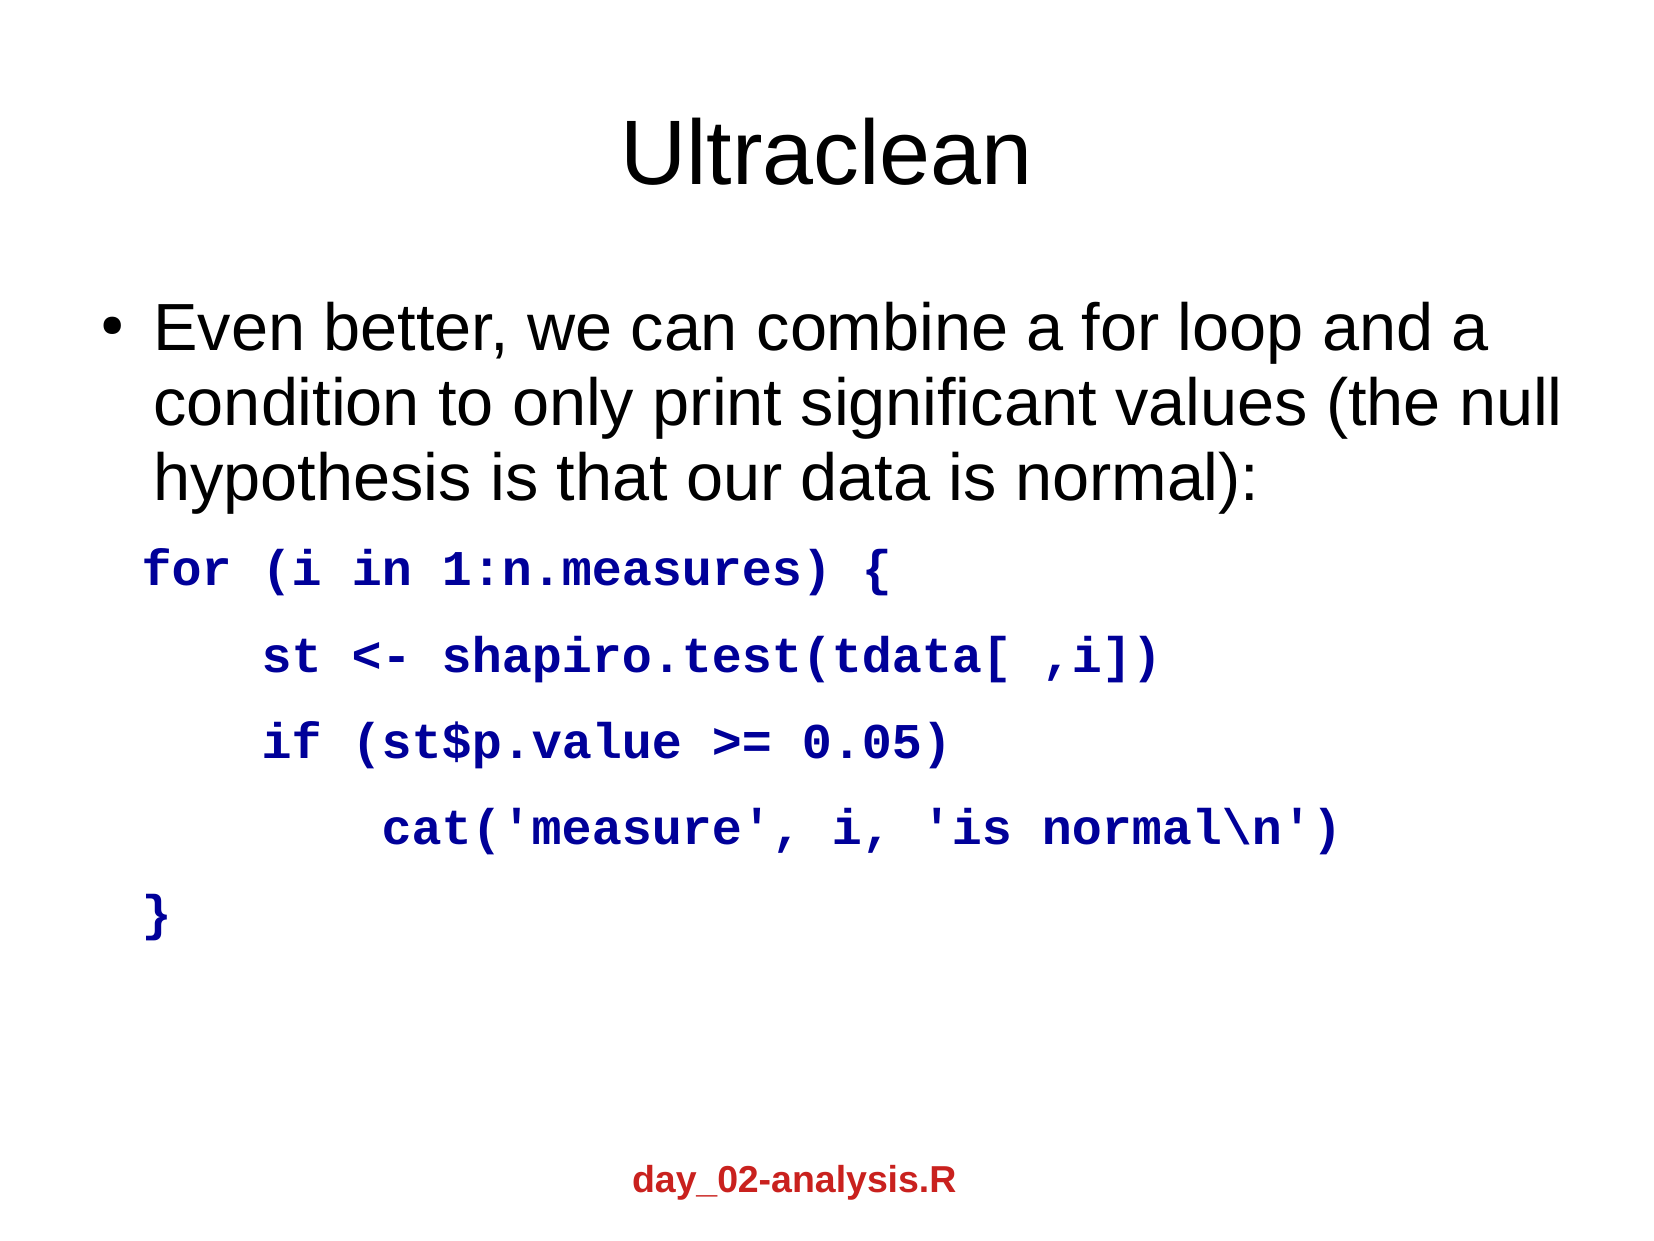

# Ultraclean
Even better, we can combine a for loop and a condition to only print significant values (the null hypothesis is that our data is normal):
for (i in 1:n.measures) {
 st <- shapiro.test(tdata[ ,i])
 if (st$p.value >= 0.05)
 cat('measure', i, 'is normal\n')
}
day_02-analysis.R